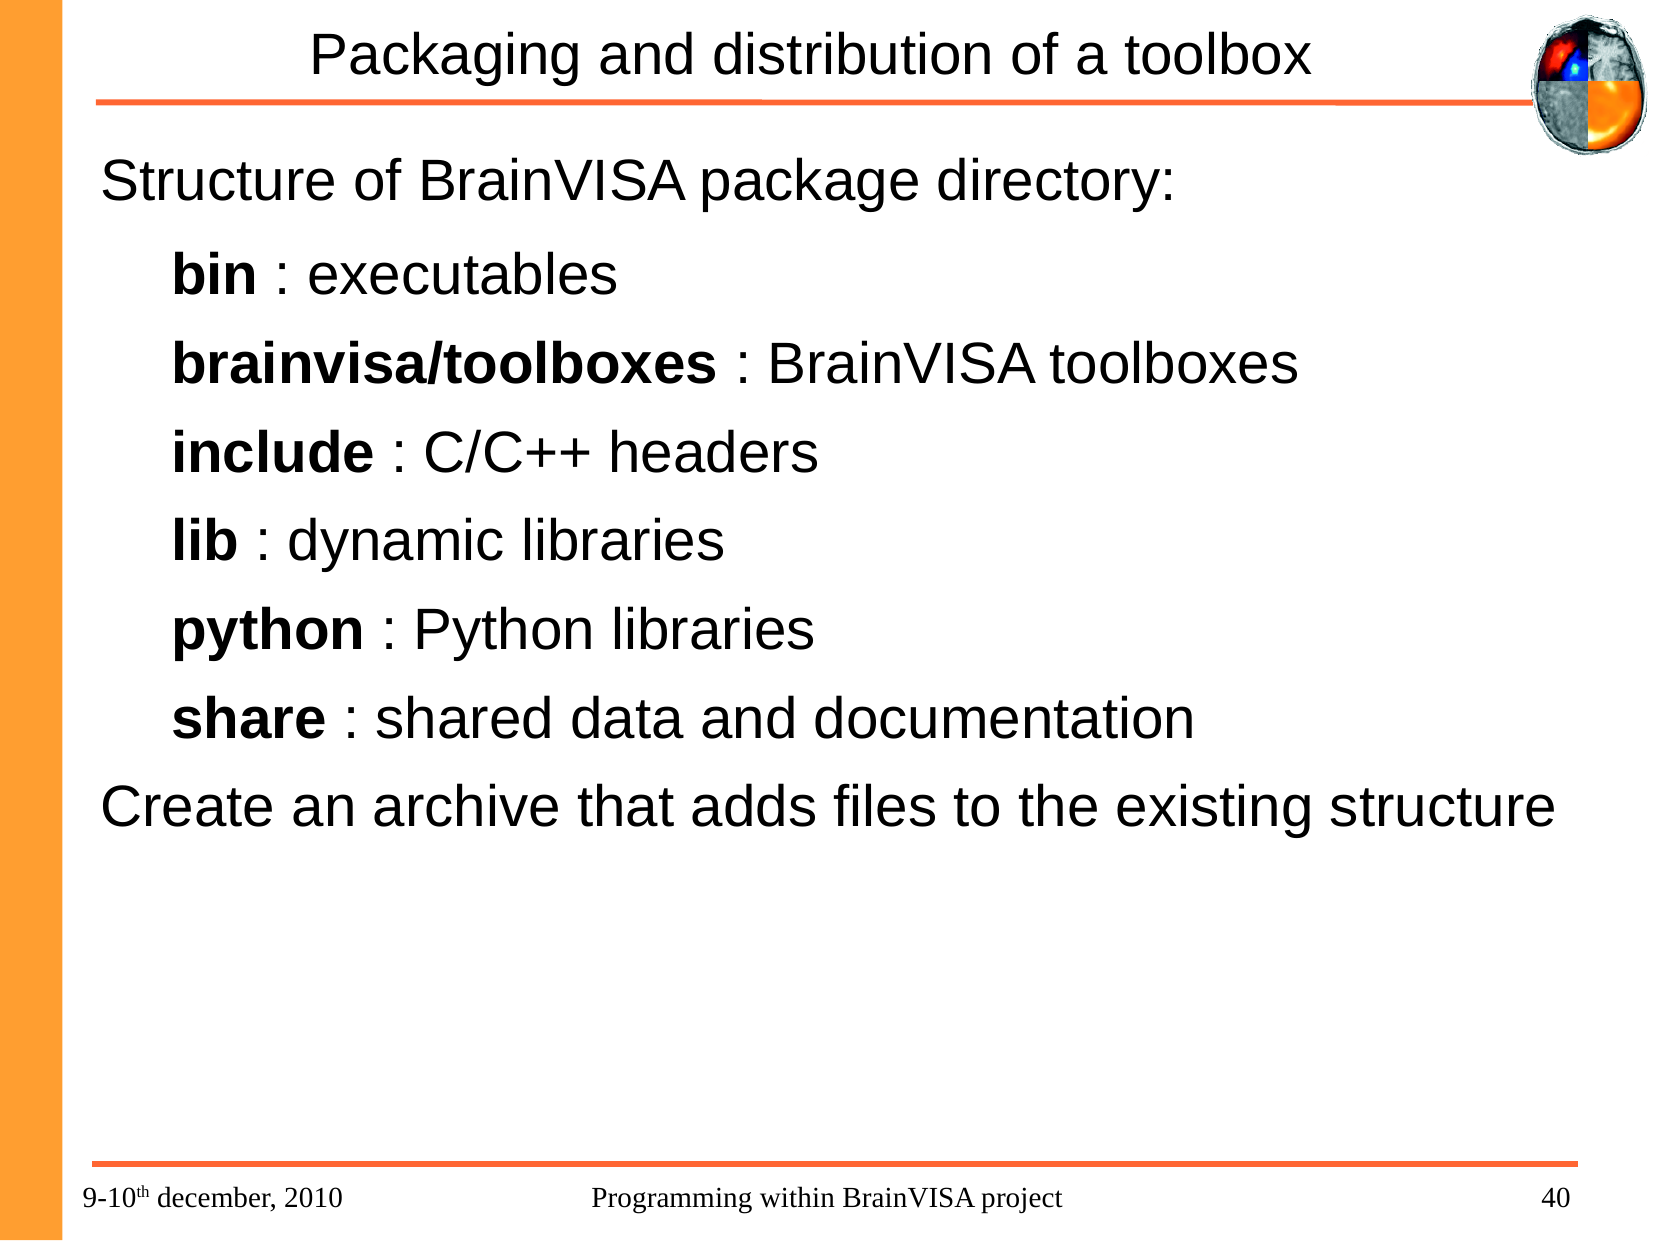

# Packaging and distribution of a toolbox
Structure of BrainVISA package directory:
bin : executables
brainvisa/toolboxes : BrainVISA toolboxes
include : C/C++ headers
lib : dynamic libraries
python : Python libraries
share : shared data and documentation
Create an archive that adds files to the existing structure
40